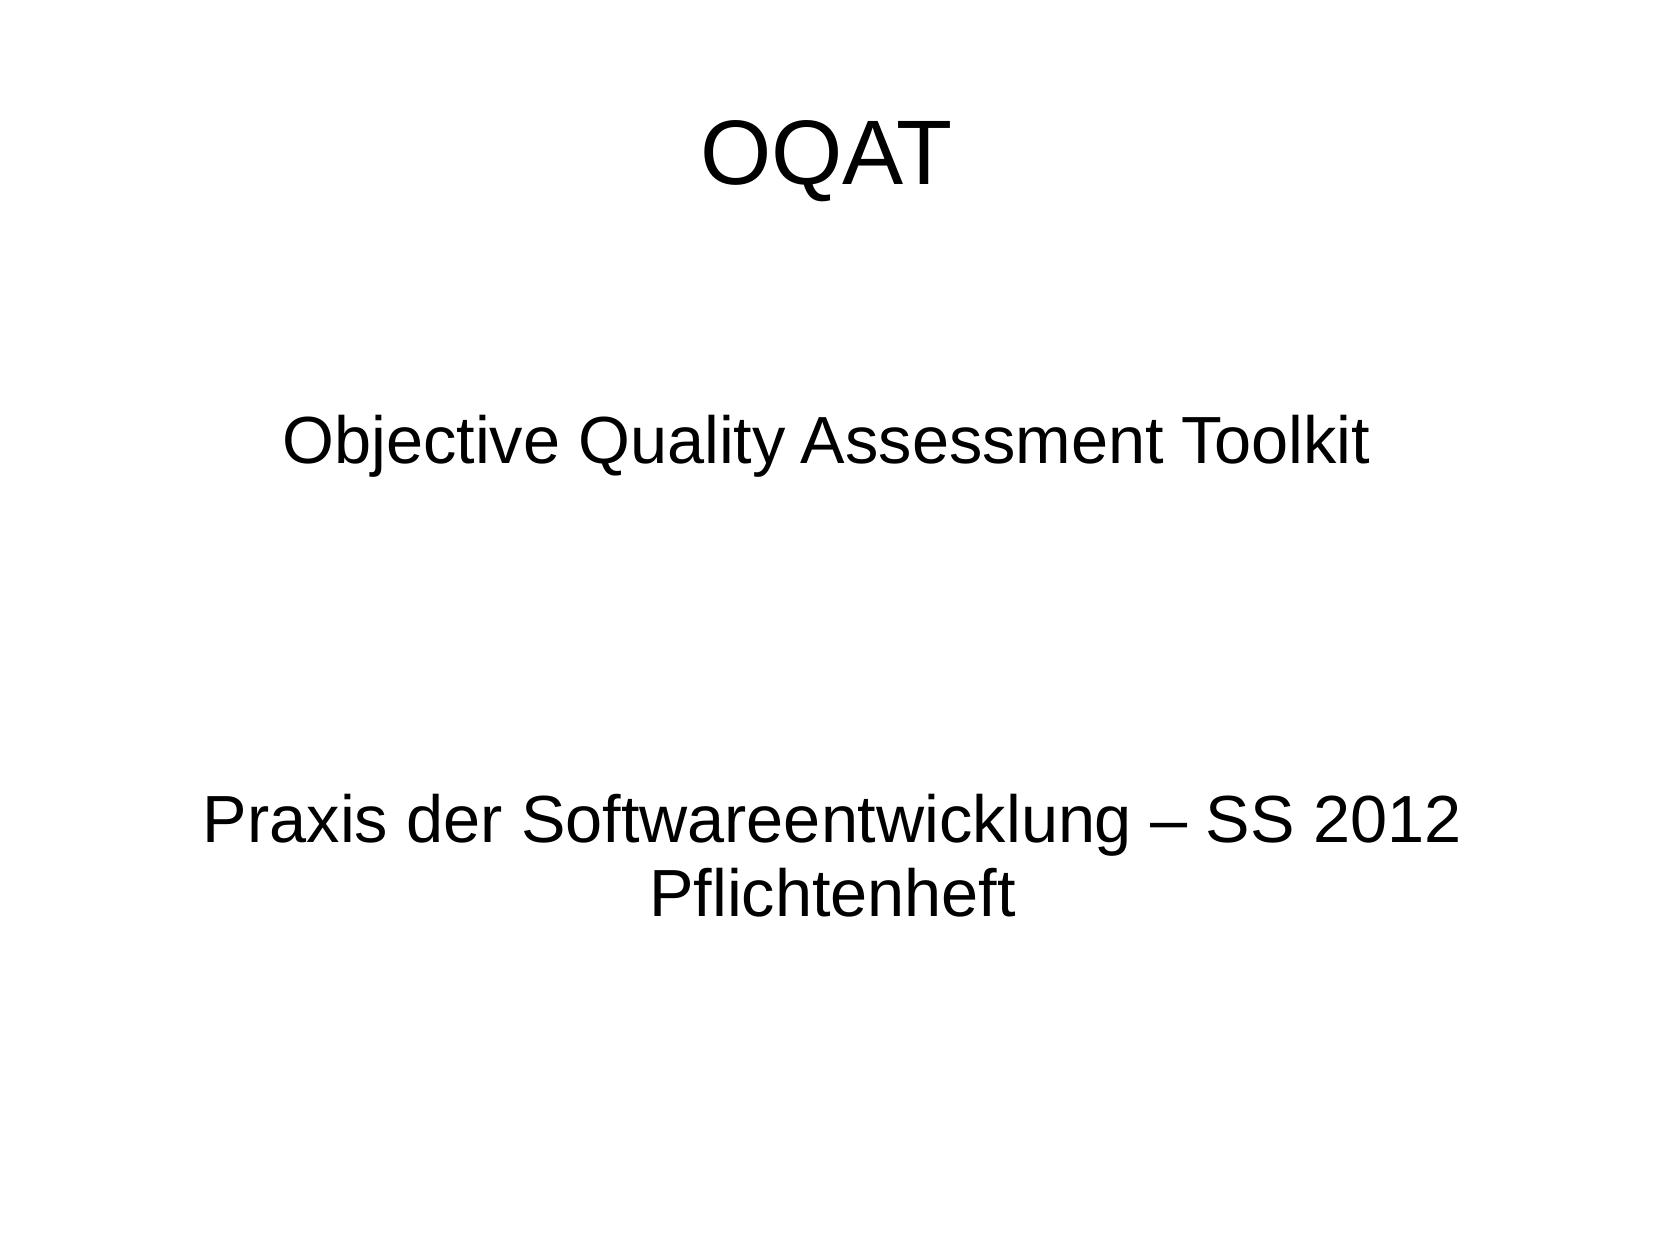

# OQAT
Objective Quality Assessment Toolkit
Praxis der Softwareentwicklung – SS 2012
Pflichtenheft